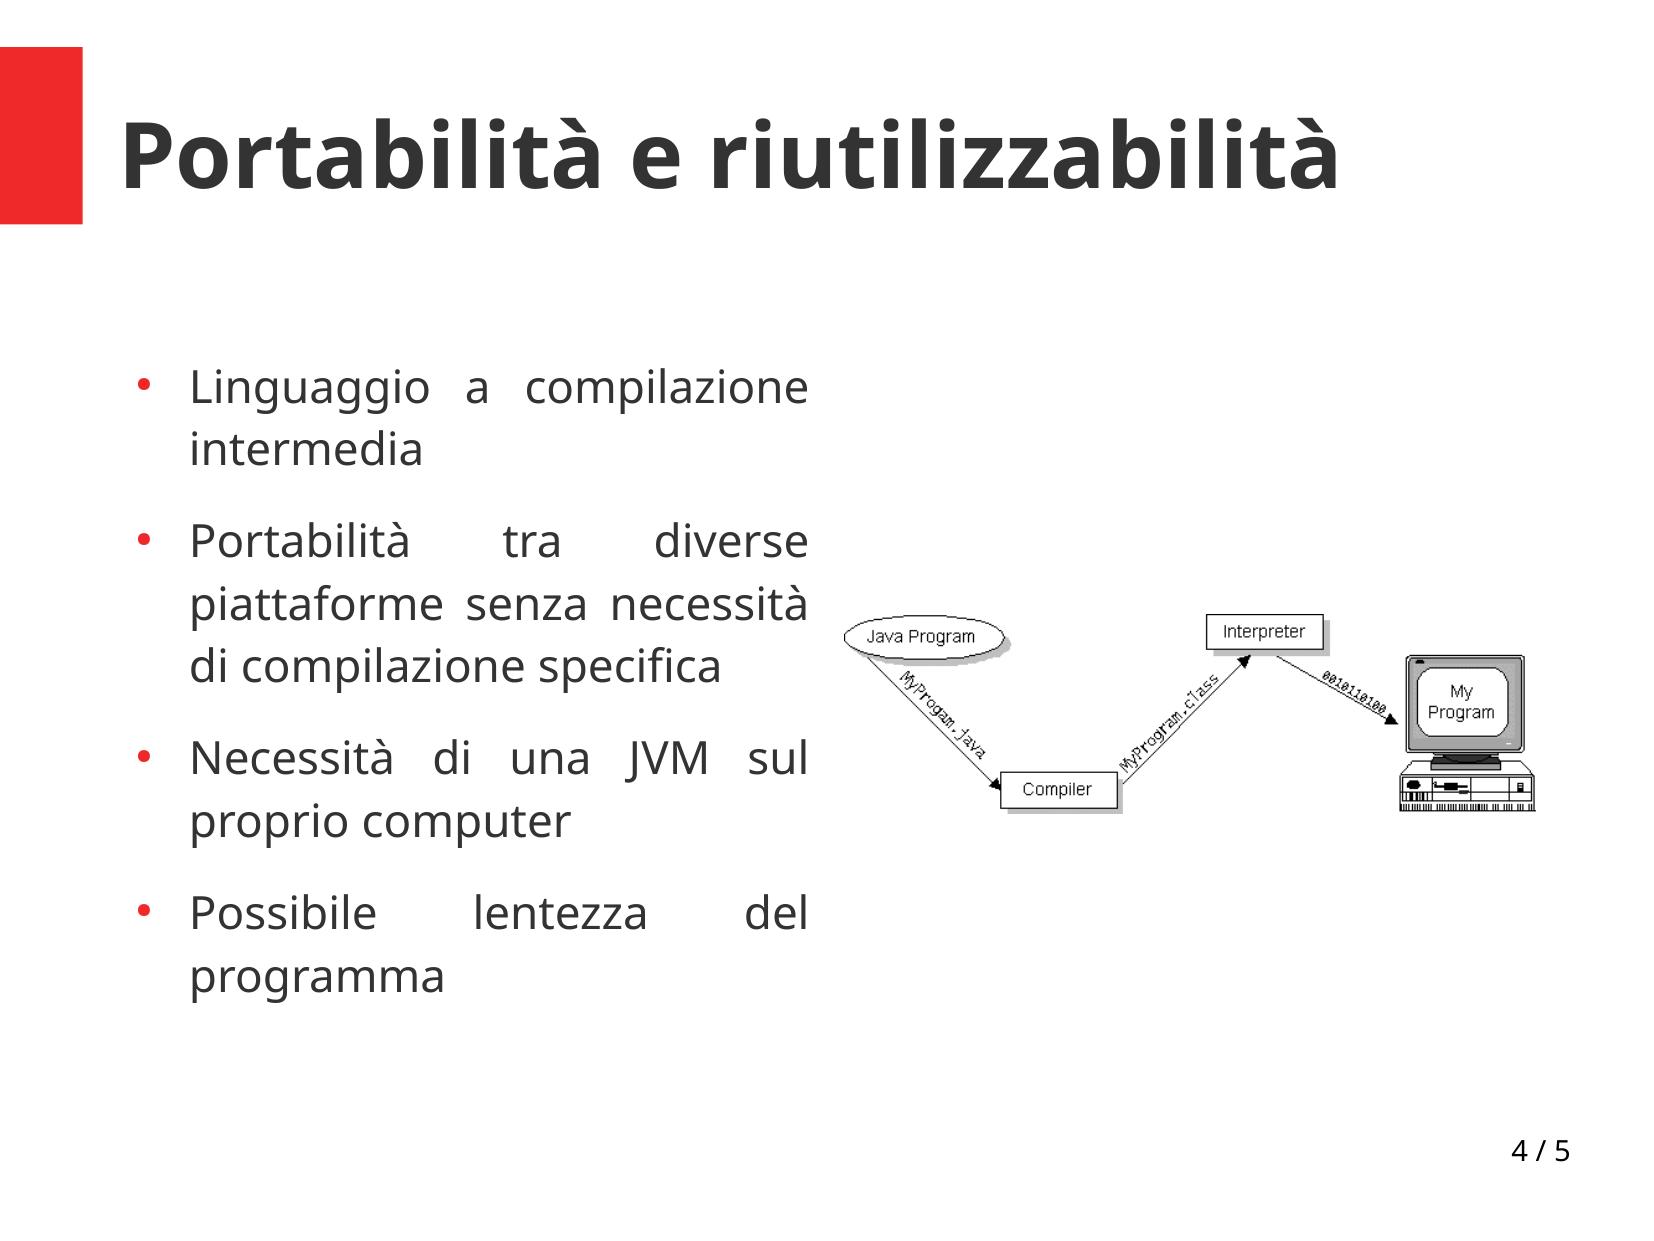

# Portabilità e riutilizzabilità
Linguaggio a compilazione intermedia
Portabilità tra diverse piattaforme senza necessità di compilazione specifica
Necessità di una JVM sul proprio computer
Possibile lentezza del programma
4